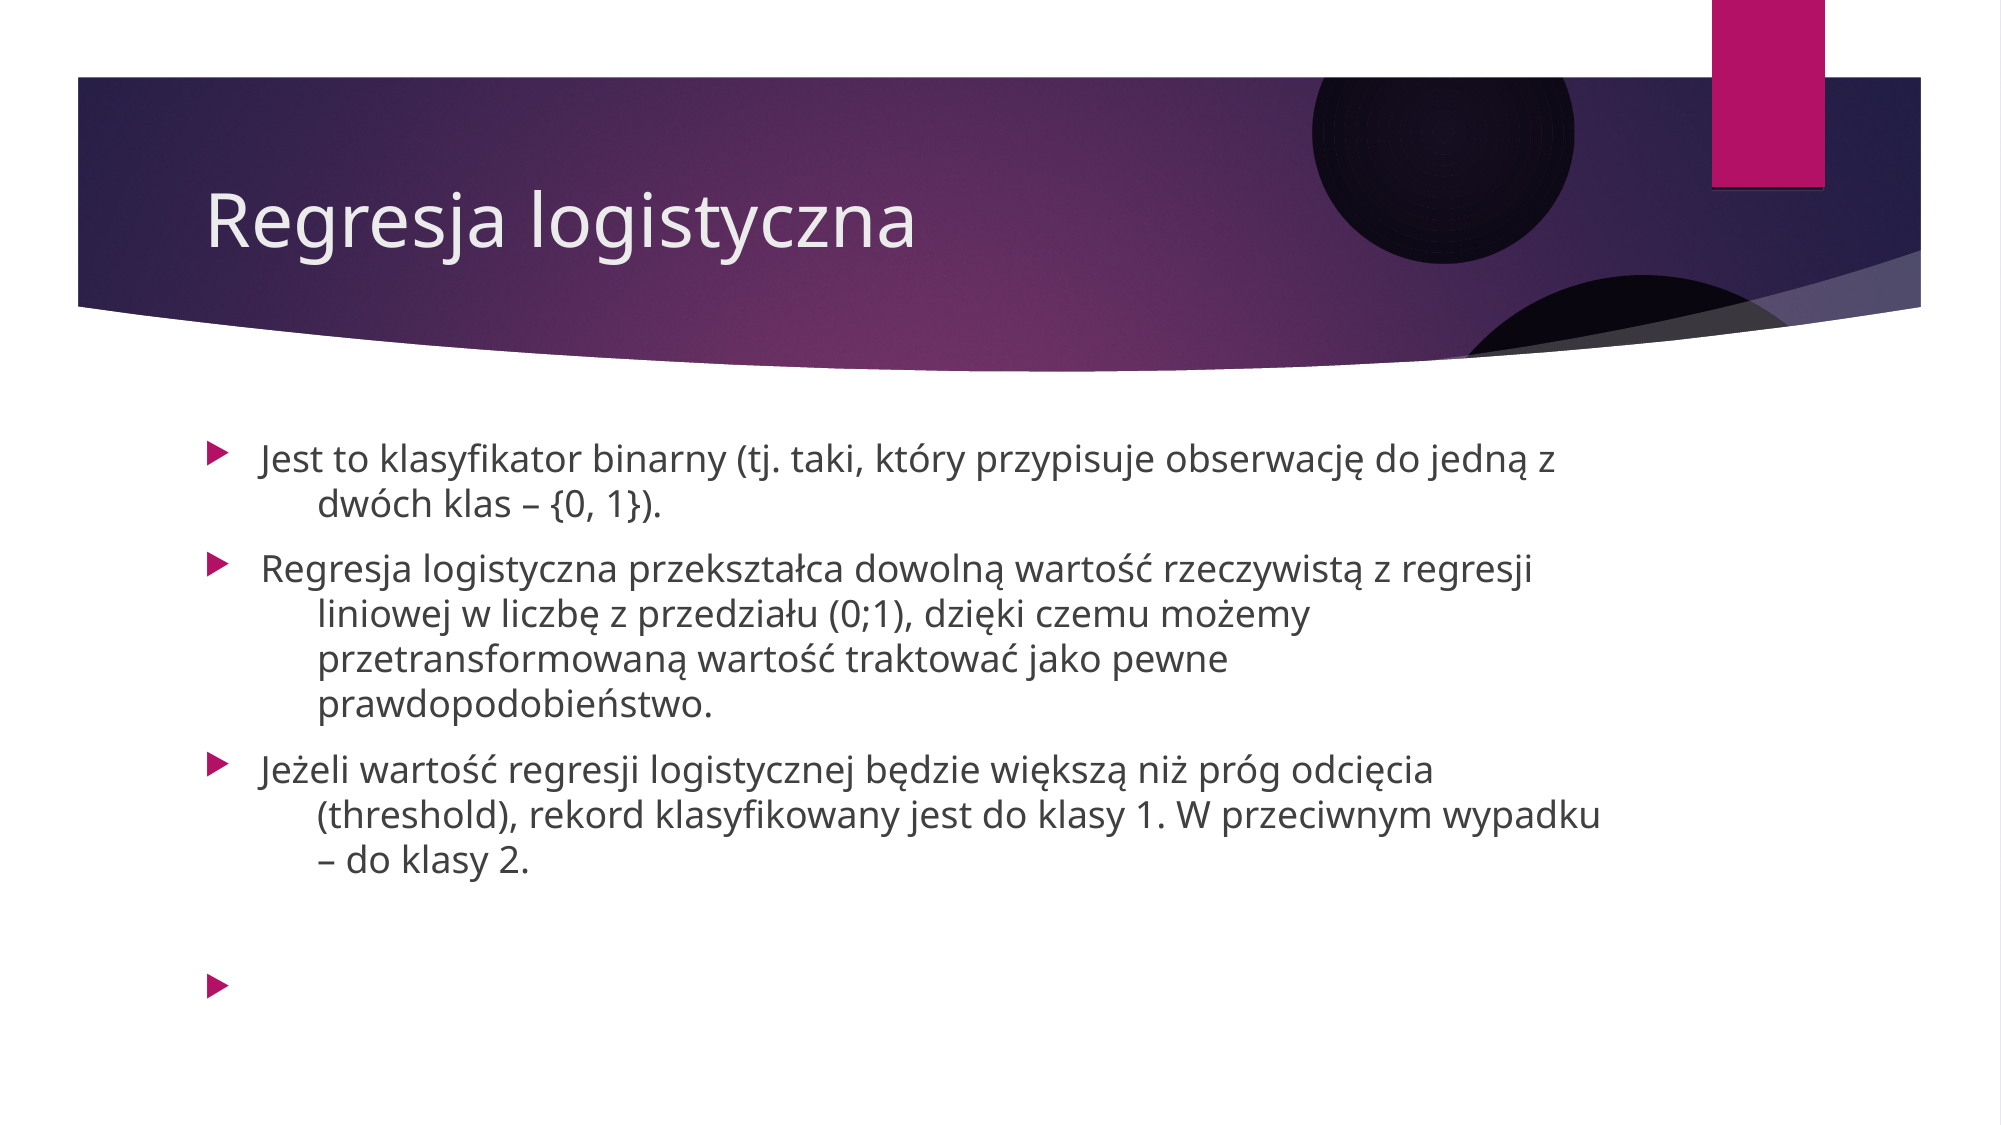

# Regresja logistyczna
Jest to klasyfikator binarny (tj. taki, który przypisuje obserwację do jedną z dwóch klas – {0, 1}).
Regresja logistyczna przekształca dowolną wartość rzeczywistą z regresji liniowej w liczbę z przedziału (0;1), dzięki czemu możemy przetransformowaną wartość traktować jako pewne prawdopodobieństwo.
Jeżeli wartość regresji logistycznej będzie większą niż próg odcięcia (threshold), rekord klasyfikowany jest do klasy 1. W przeciwnym wypadku – do klasy 2.